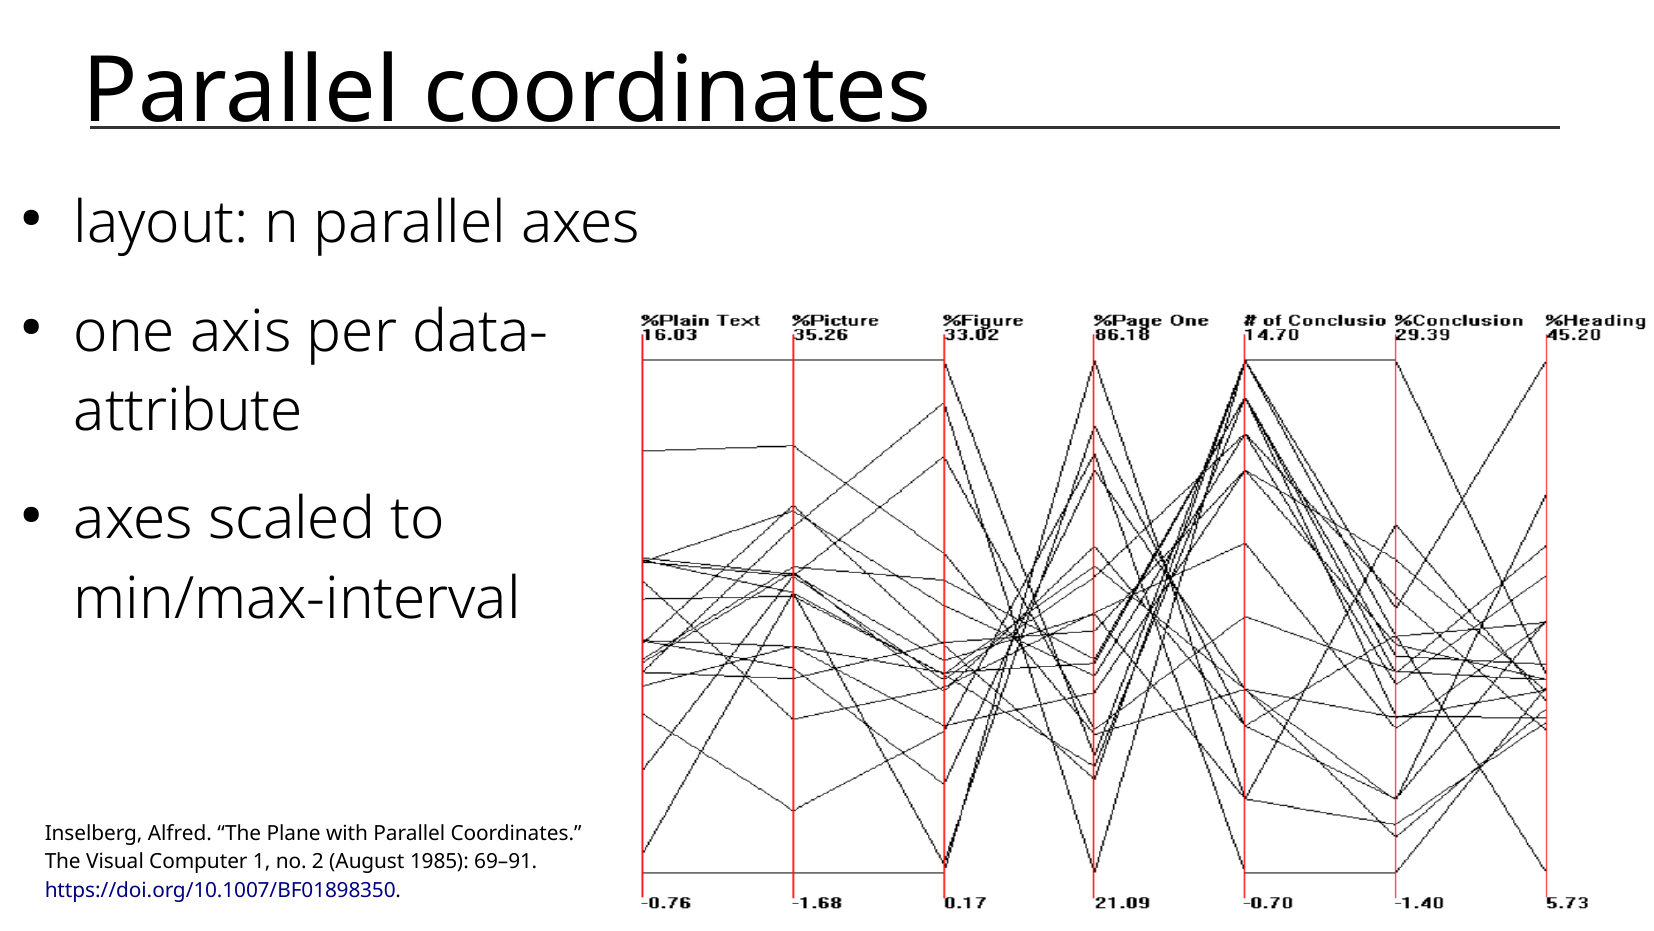

# Parallel coordinates
layout: n parallel axes
one axis per data-attribute
axes scaled to min/max-interval
Inselberg, Alfred. “The Plane with Parallel Coordinates.” The Visual Computer 1, no. 2 (August 1985): 69–91. https://doi.org/10.1007/BF01898350.